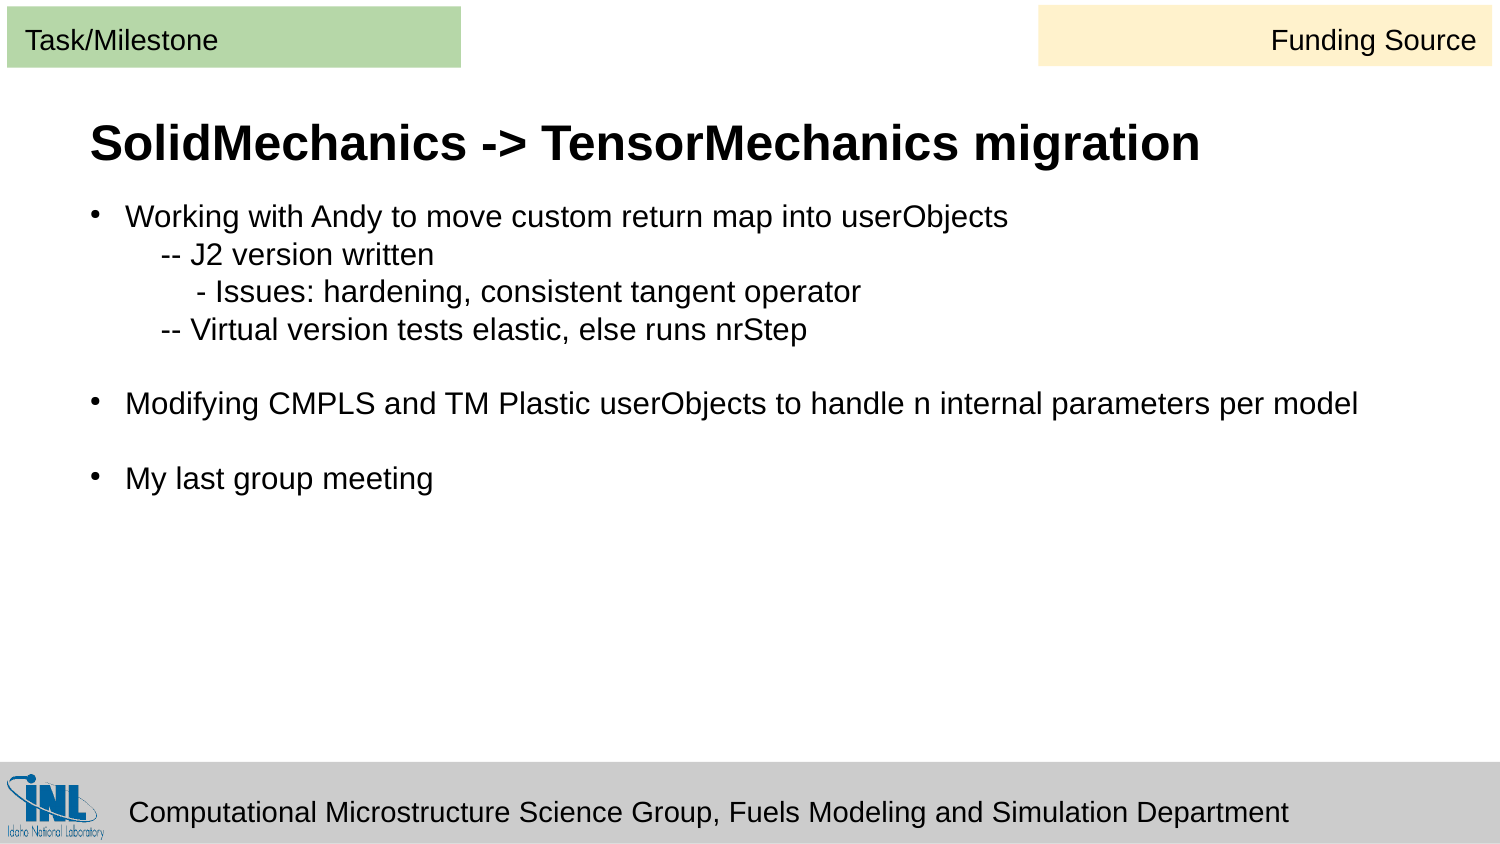

Task/Milestone
Funding Source
SolidMechanics -> TensorMechanics migration
Working with Andy to move custom return map into userObjects
-- J2 version written
- Issues: hardening, consistent tangent operator
-- Virtual version tests elastic, else runs nrStep
Modifying CMPLS and TM Plastic userObjects to handle n internal parameters per model
My last group meeting